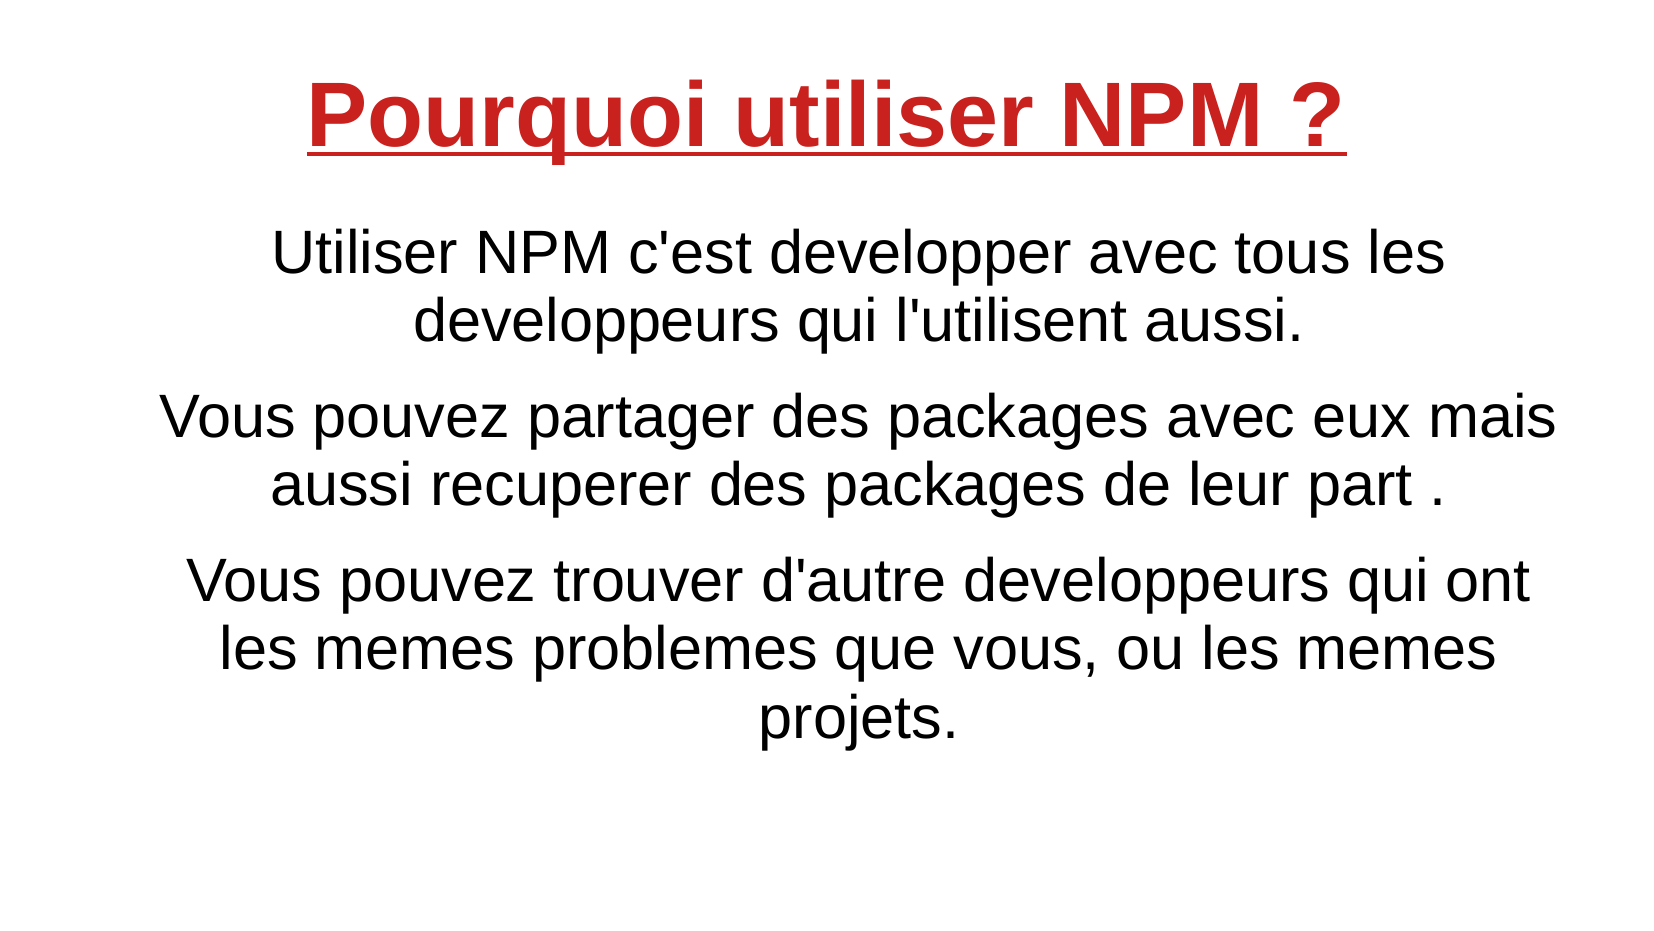

# Pourquoi utiliser NPM ?
Utiliser NPM c'est developper avec tous les developpeurs qui l'utilisent aussi.
Vous pouvez partager des packages avec eux mais aussi recuperer des packages de leur part .
Vous pouvez trouver d'autre developpeurs qui ont les memes problemes que vous, ou les memes projets.